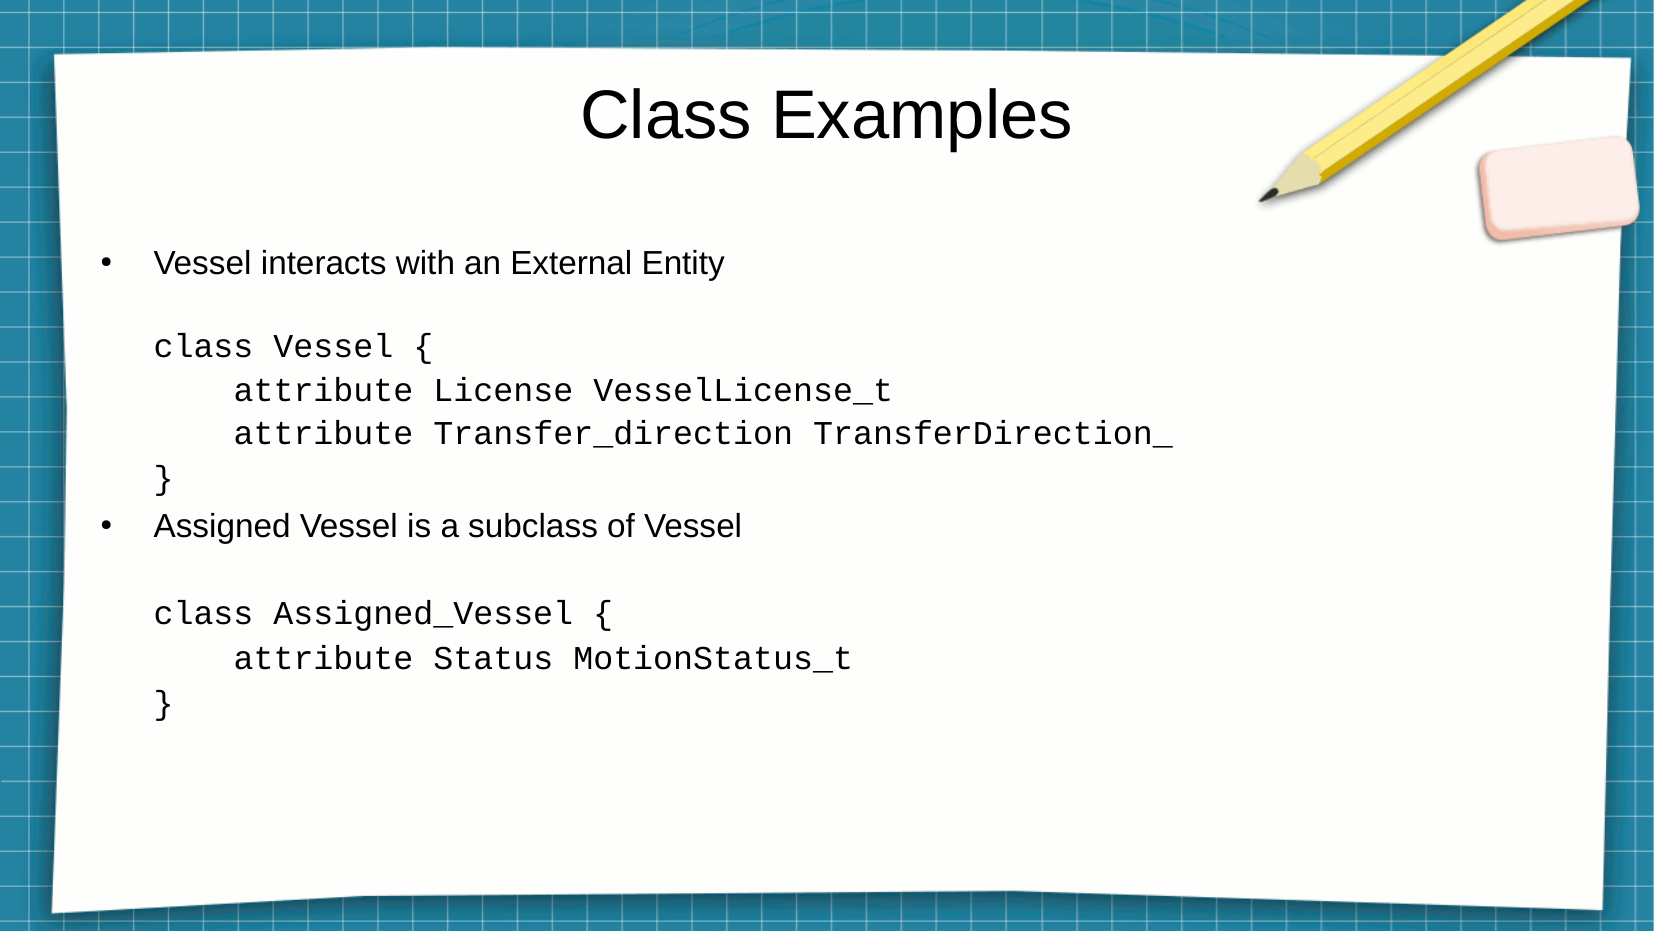

# Class Examples
Vessel interacts with an External Entity
class Vessel {
 attribute License VesselLicense_t
 attribute Transfer_direction TransferDirection_
}
Assigned Vessel is a subclass of Vessel
class Assigned_Vessel {
 attribute Status MotionStatus_t
}